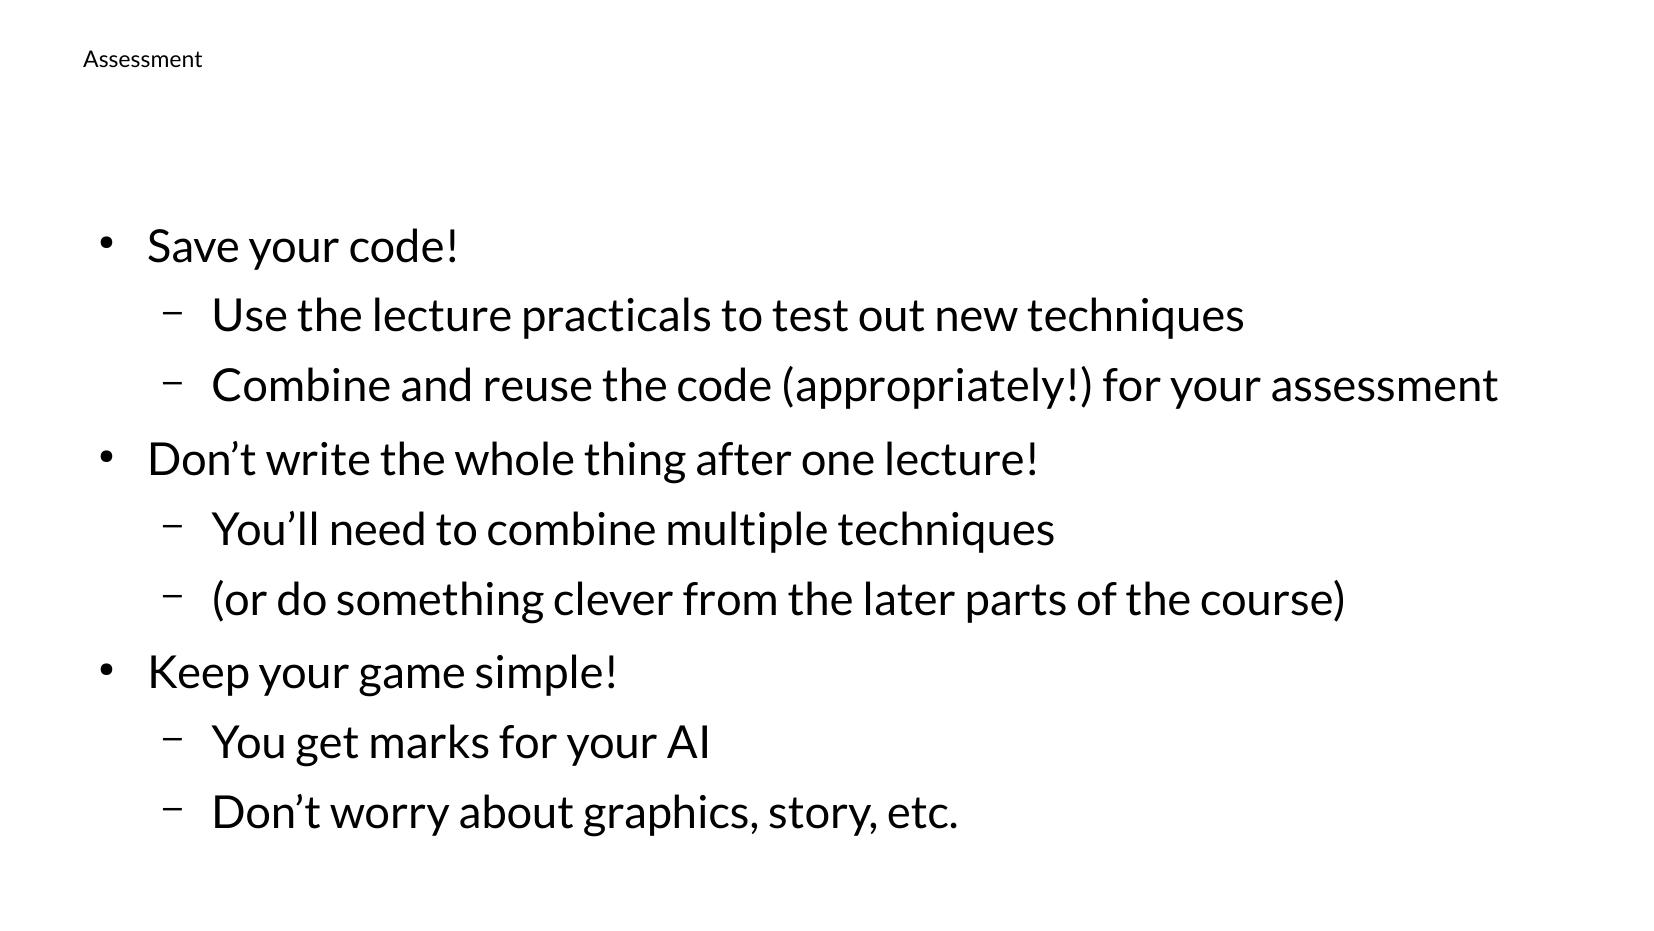

# Assessment
Save your code!
Use the lecture practicals to test out new techniques
Combine and reuse the code (appropriately!) for your assessment
Don’t write the whole thing after one lecture!
You’ll need to combine multiple techniques
(or do something clever from the later parts of the course)
Keep your game simple!
You get marks for your AI
Don’t worry about graphics, story, etc.